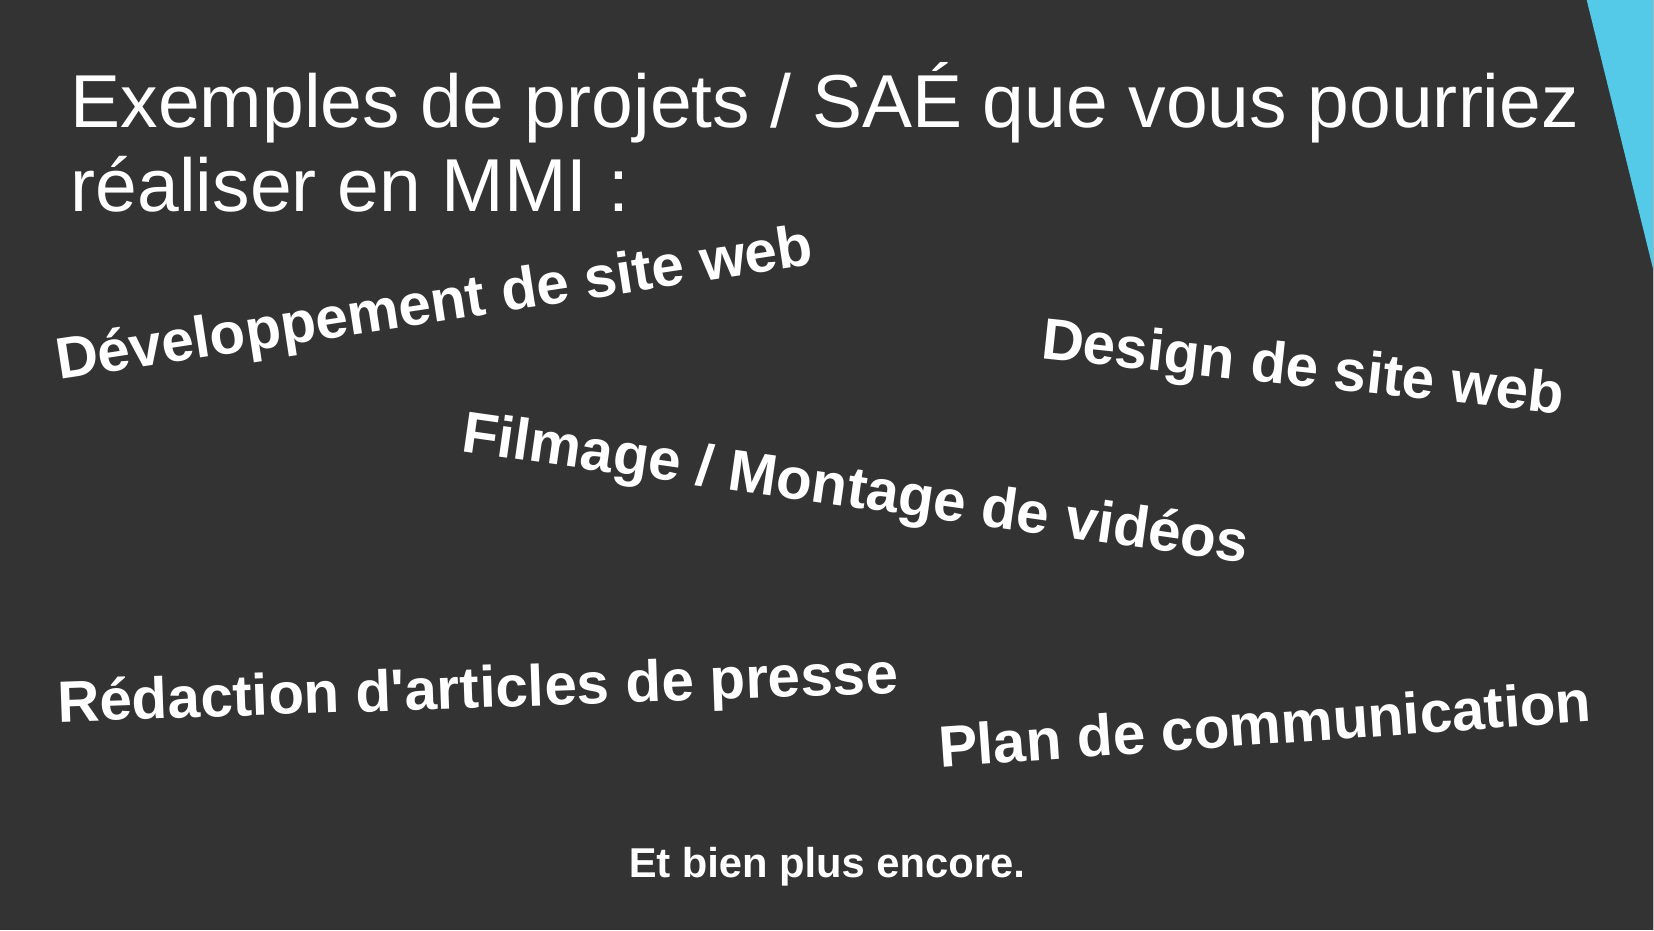

Développement de jeux vidéo
# Exemples de projets / SAÉ que vous pourriez réaliser en MMI :
Développement de site web
Design de site web
Filmage / Montage de vidéos
Rédaction d'articles de presse
Plan de communication
Et bien plus encore.